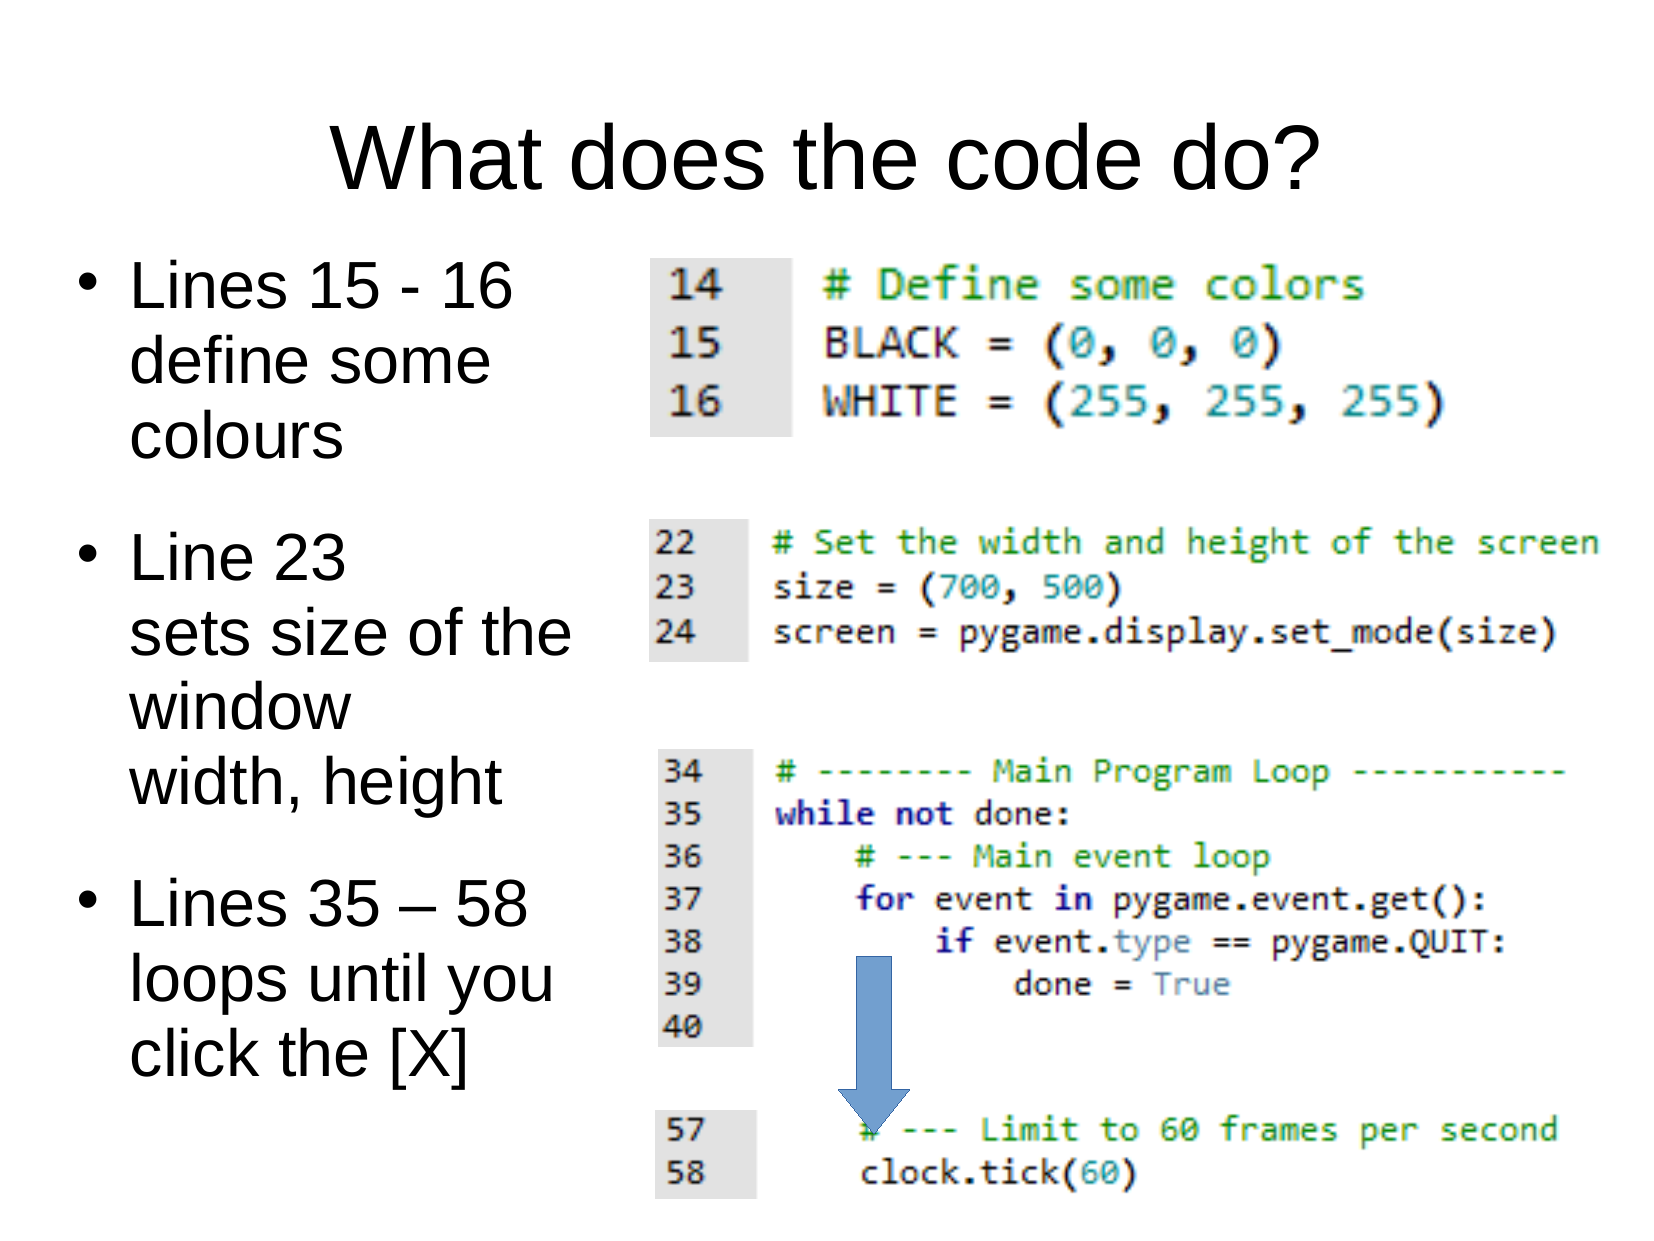

What does the code do?
Lines 15 - 16
define some
colours
Line 23
sets size of the
window
width, height
Lines 35 – 58
loops until you
click the [X]